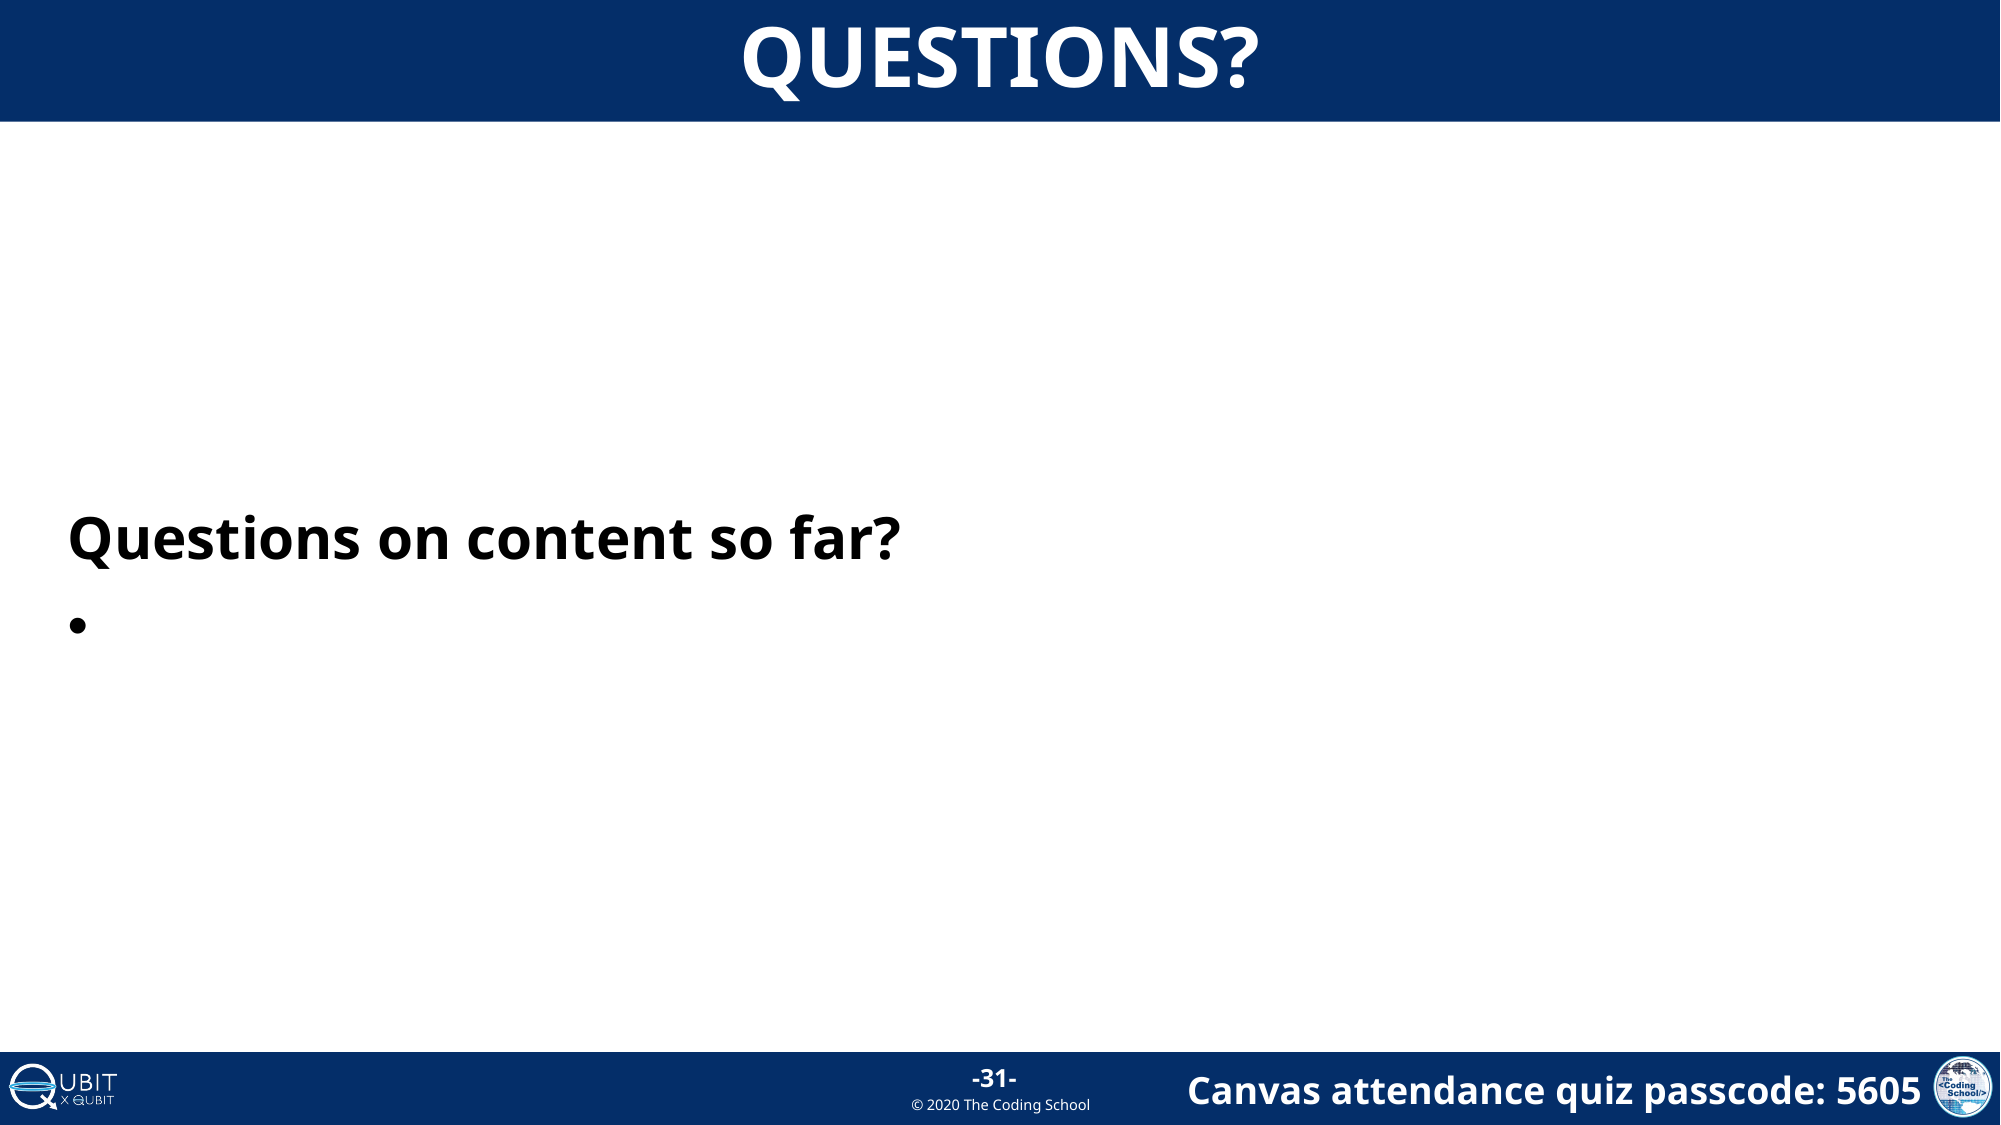

# Questions?
Questions on content so far?